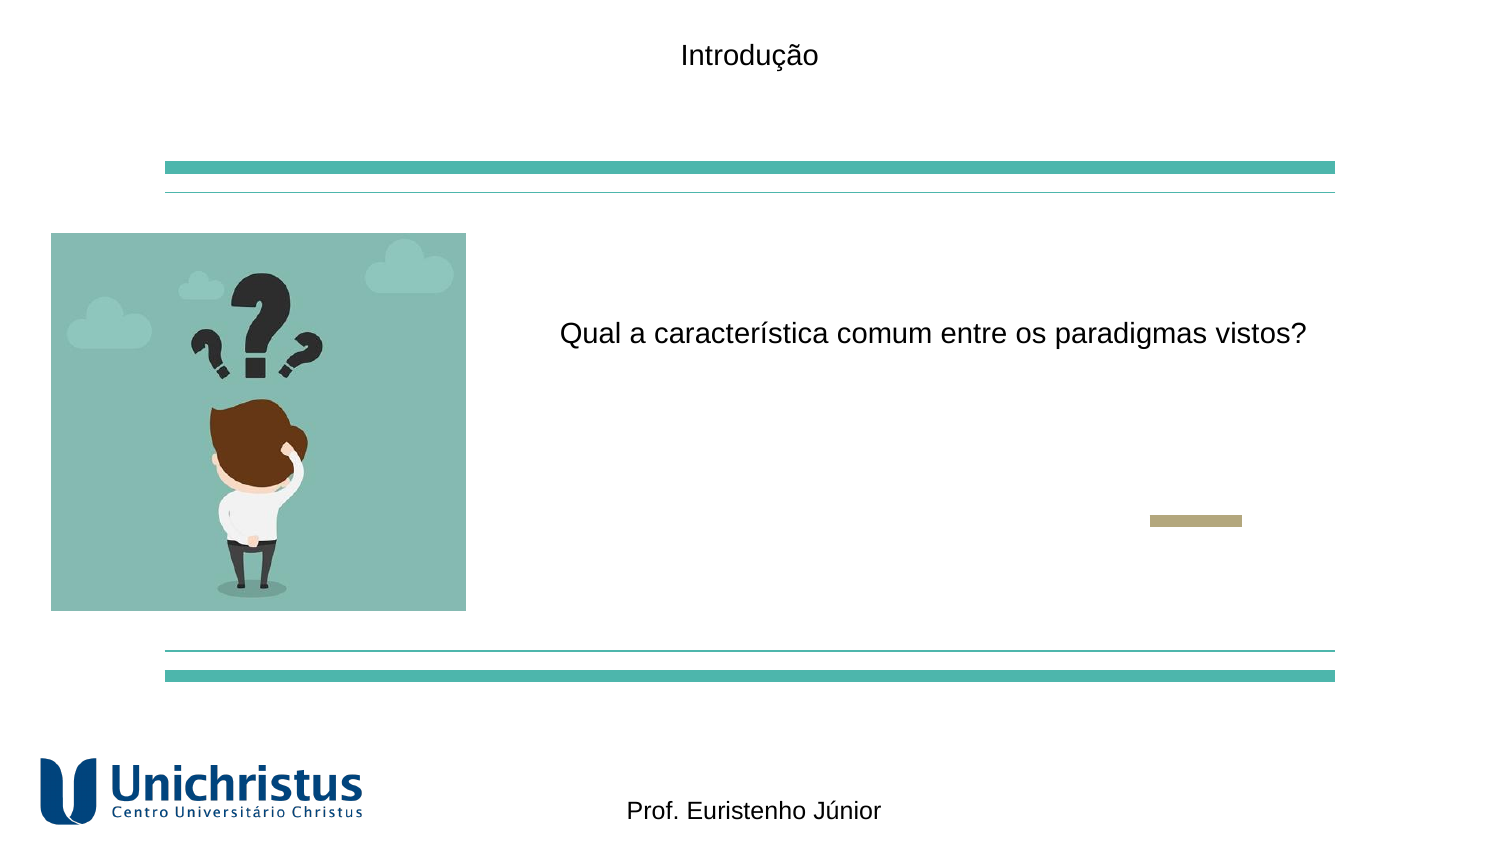

# Introdução
Qual a característica comum entre os paradigmas vistos?